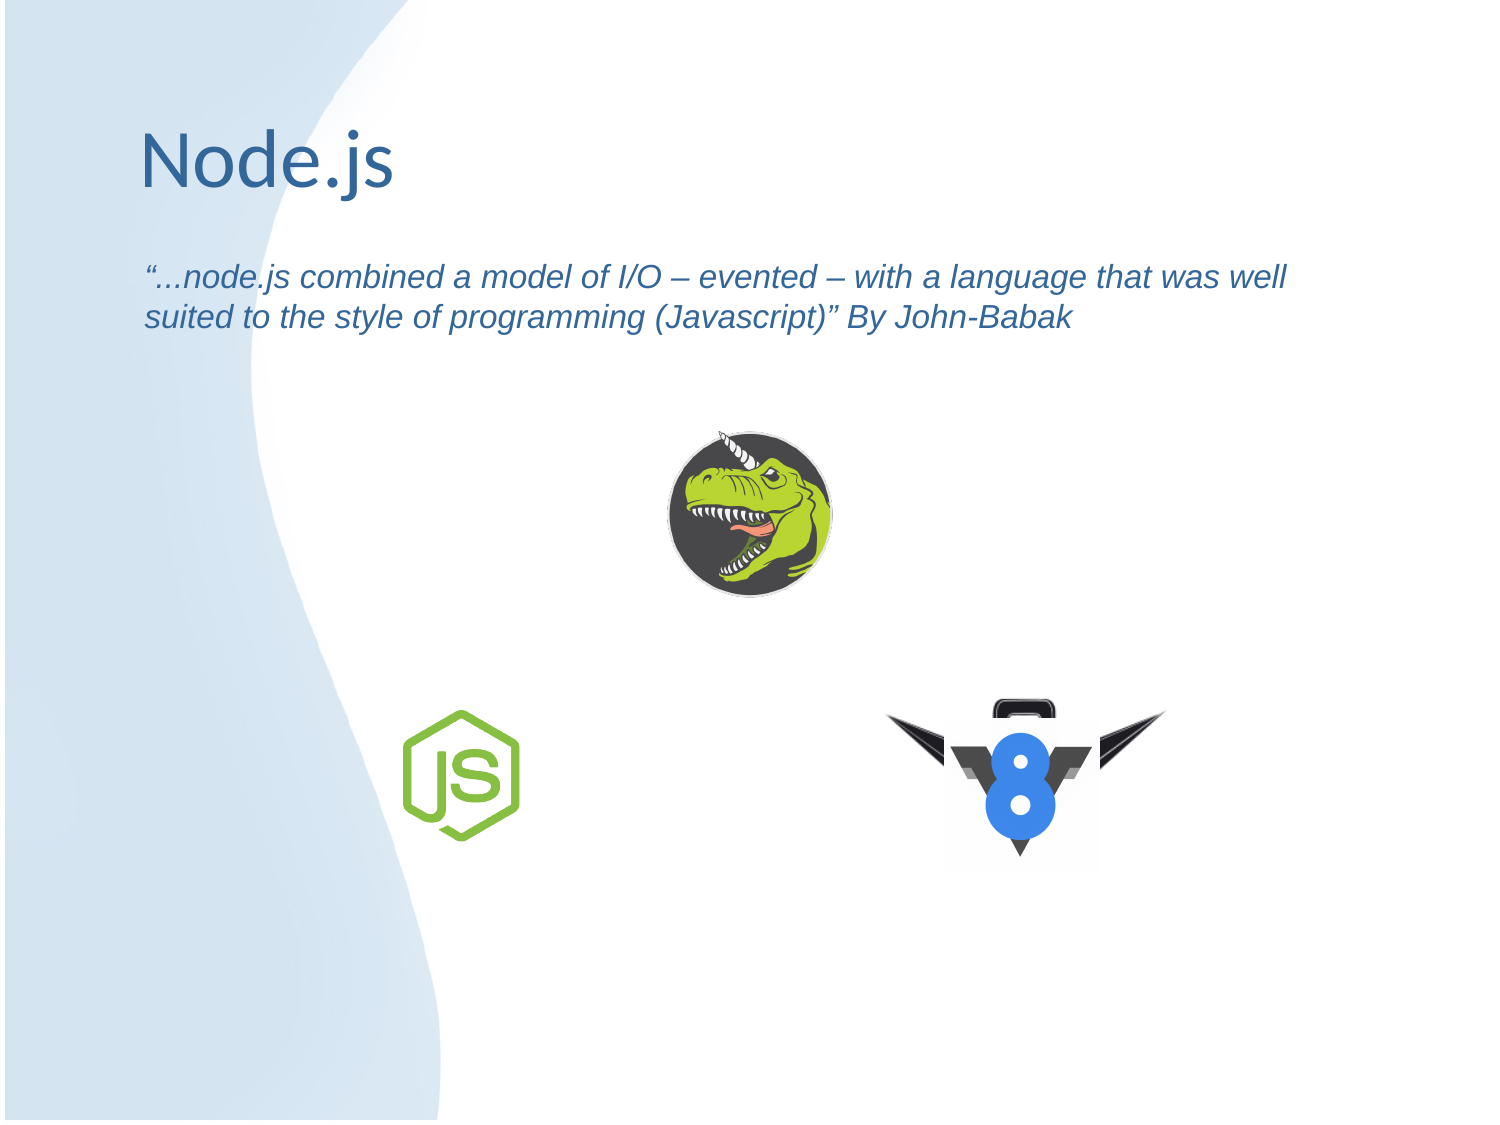

Node.js
“...node.js combined a model of I/O – evented – with a language that was well suited to the style of programming (Javascript)” By John-Babak